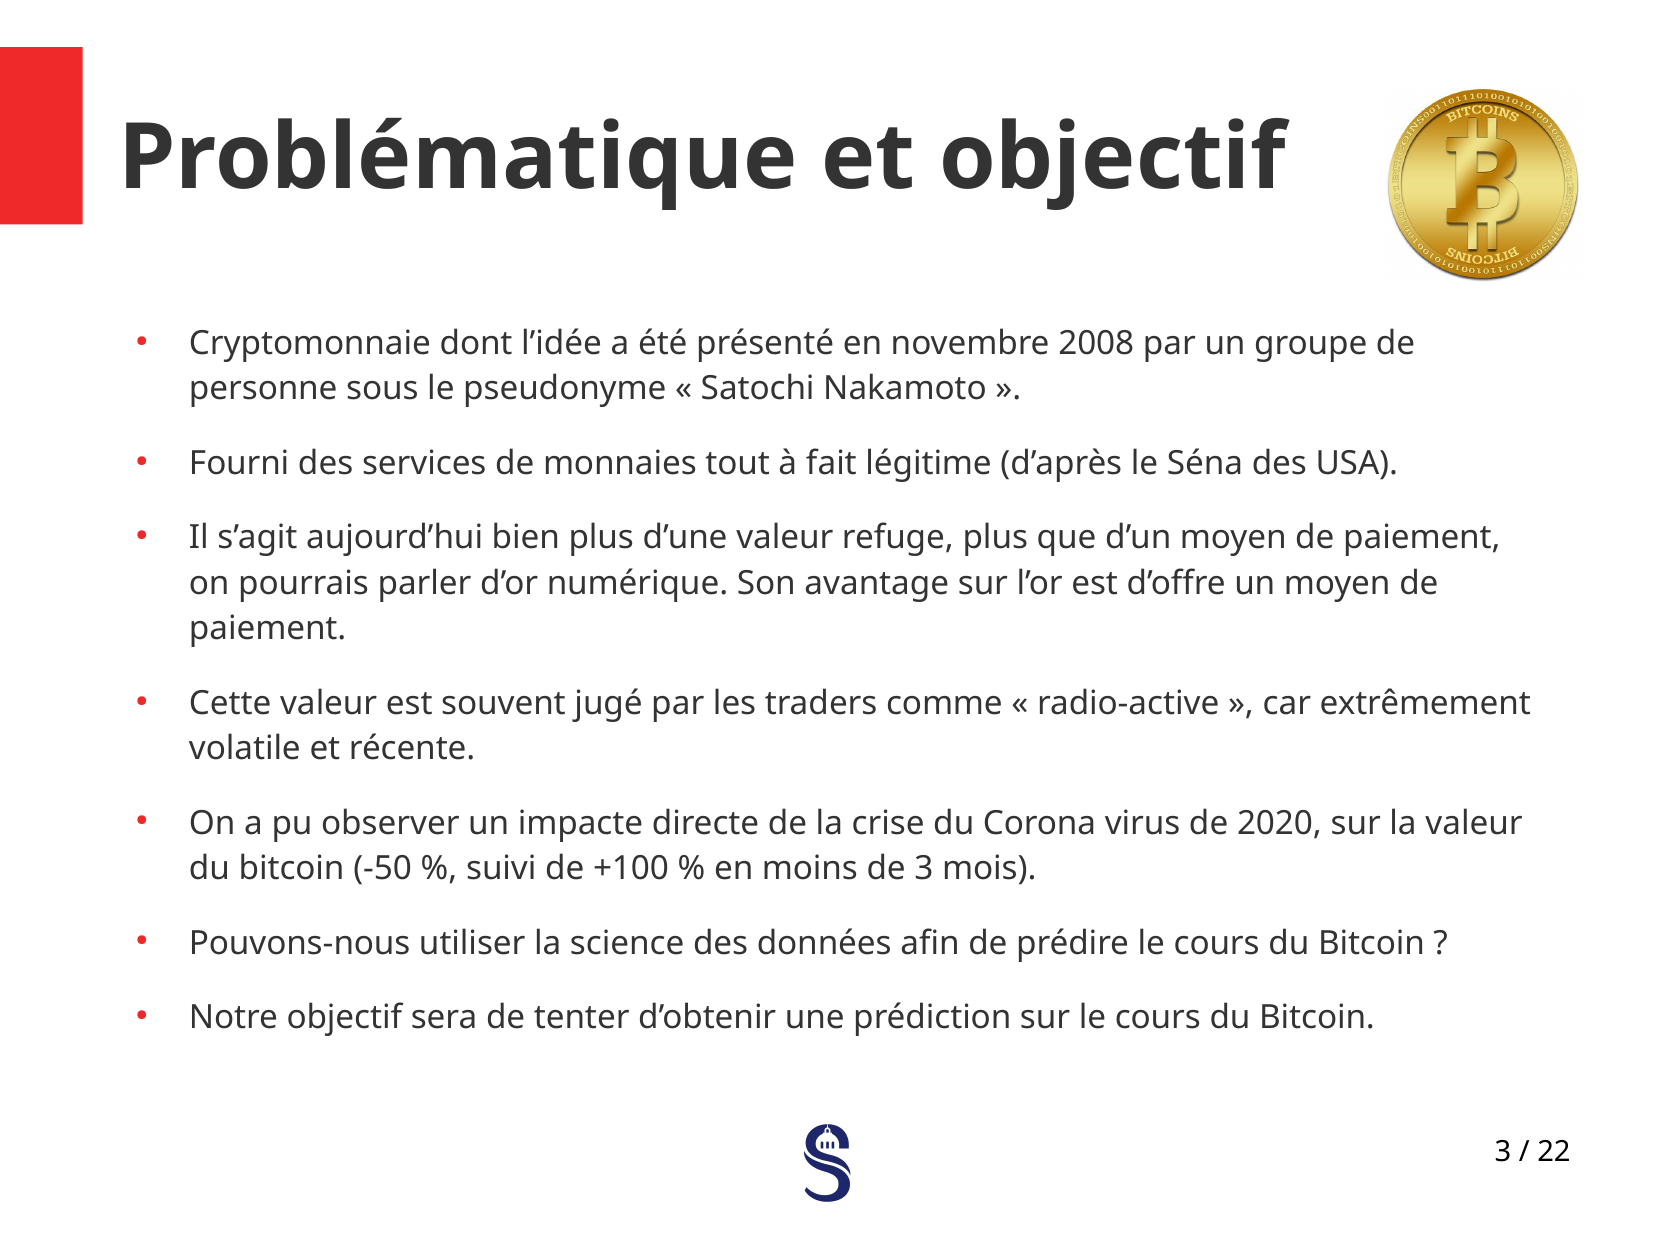

# Problématique et objectif
Cryptomonnaie dont l’idée a été présenté en novembre 2008 par un groupe de personne sous le pseudonyme « Satochi Nakamoto ».
Fourni des services de monnaies tout à fait légitime (d’après le Séna des USA).
Il s’agit aujourd’hui bien plus d’une valeur refuge, plus que d’un moyen de paiement, on pourrais parler d’or numérique. Son avantage sur l’or est d’offre un moyen de paiement.
Cette valeur est souvent jugé par les traders comme « radio-active », car extrêmement volatile et récente.
On a pu observer un impacte directe de la crise du Corona virus de 2020, sur la valeur du bitcoin (-50 %, suivi de +100 % en moins de 3 mois).
Pouvons-nous utiliser la science des données afin de prédire le cours du Bitcoin ?
Notre objectif sera de tenter d’obtenir une prédiction sur le cours du Bitcoin.
3